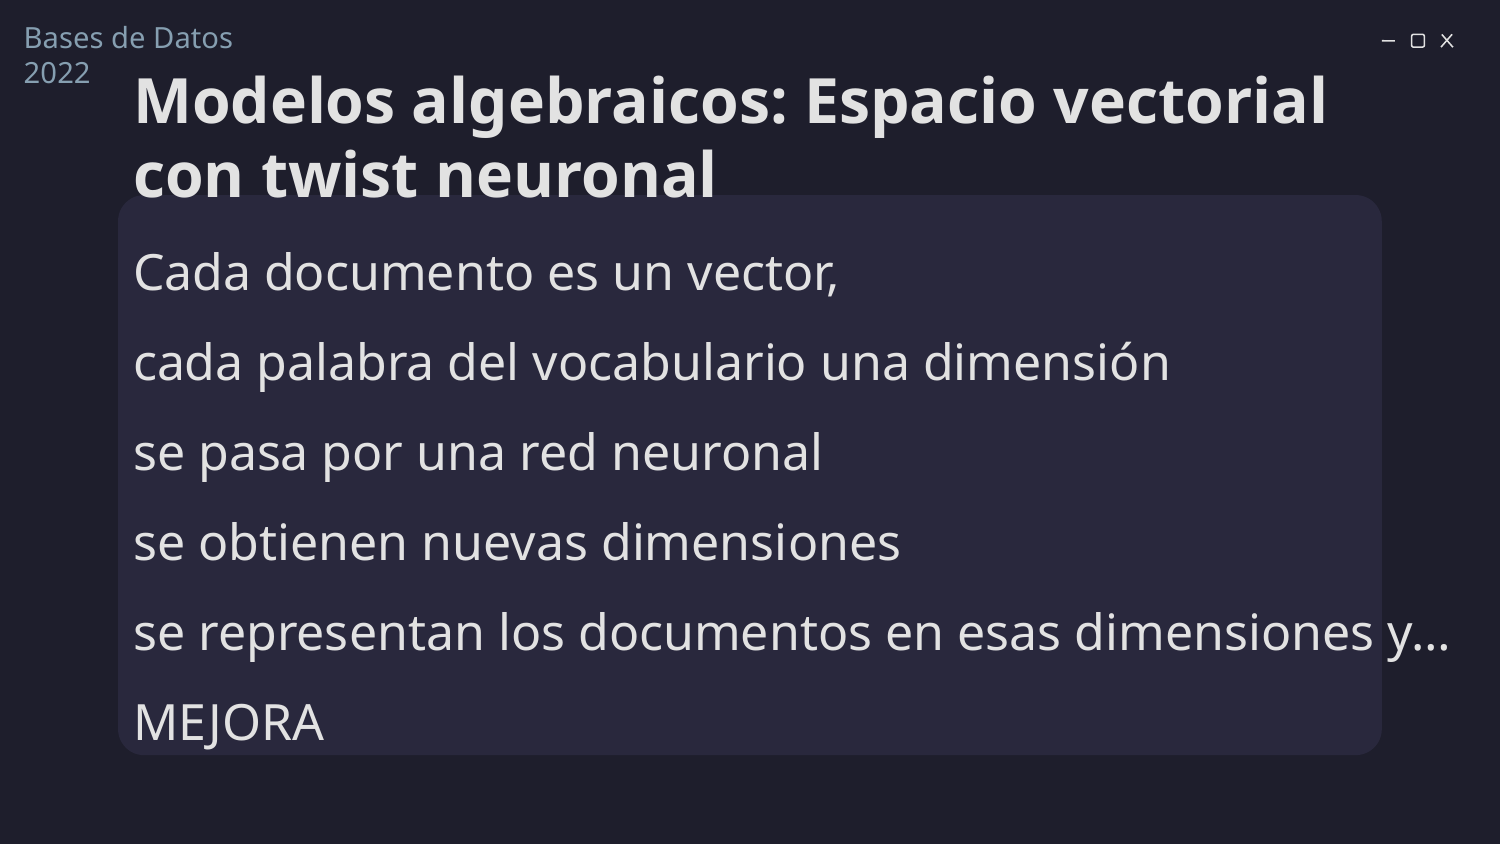

# Modelos algebraicos: Espacio vectorial con twist neuronal
Cada documento es un vector,
cada palabra del vocabulario una dimensión
se pasa por una red neuronal
se obtienen nuevas dimensiones
se representan los documentos en esas dimensiones y… MEJORA